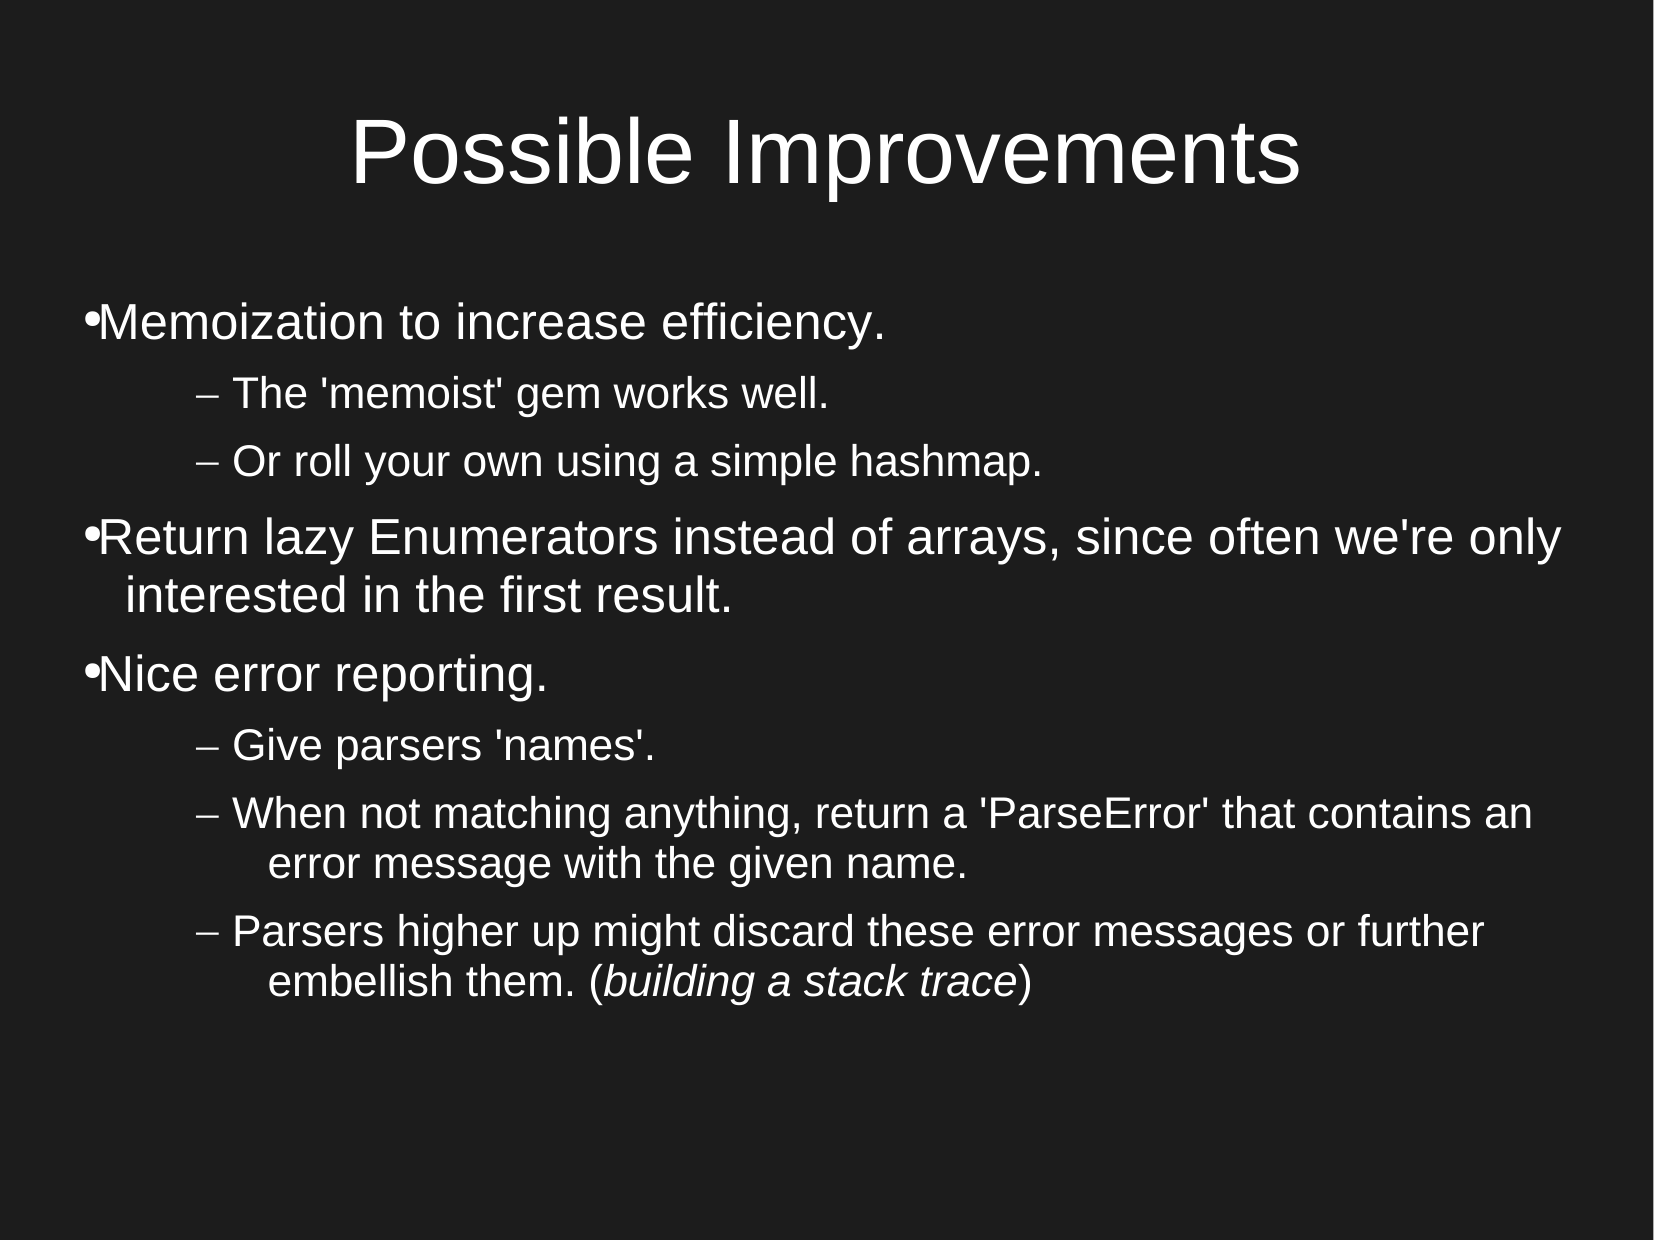

# Possible Improvements
Memoization to increase efficiency.
The 'memoist' gem works well.
Or roll your own using a simple hashmap.
Return lazy Enumerators instead of arrays, since often we're only interested in the first result.
Nice error reporting.
Give parsers 'names'.
When not matching anything, return a 'ParseError' that contains an error message with the given name.
Parsers higher up might discard these error messages or further embellish them. (building a stack trace)